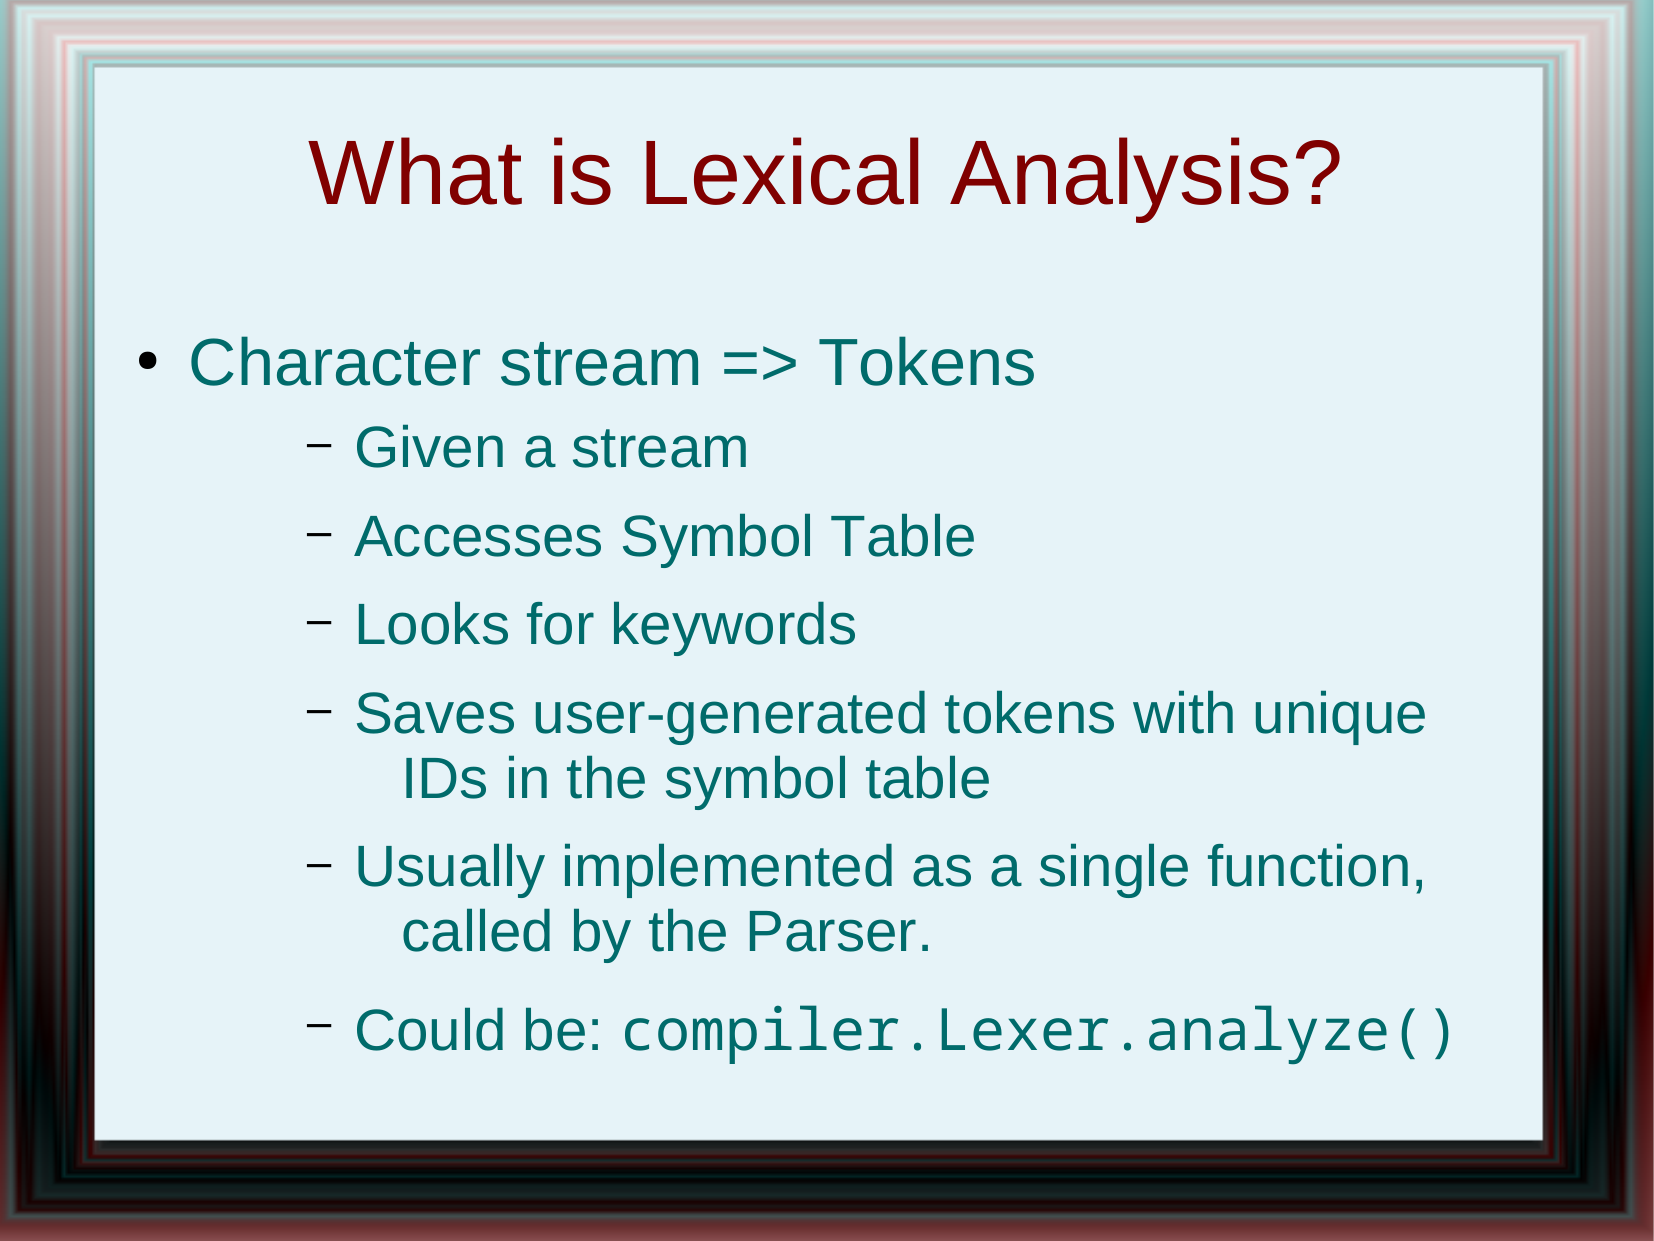

# What is Lexical Analysis?
Character stream => Tokens
Given a stream
Accesses Symbol Table
Looks for keywords
Saves user-generated tokens with unique IDs in the symbol table
Usually implemented as a single function, called by the Parser.
Could be: compiler.Lexer.analyze()